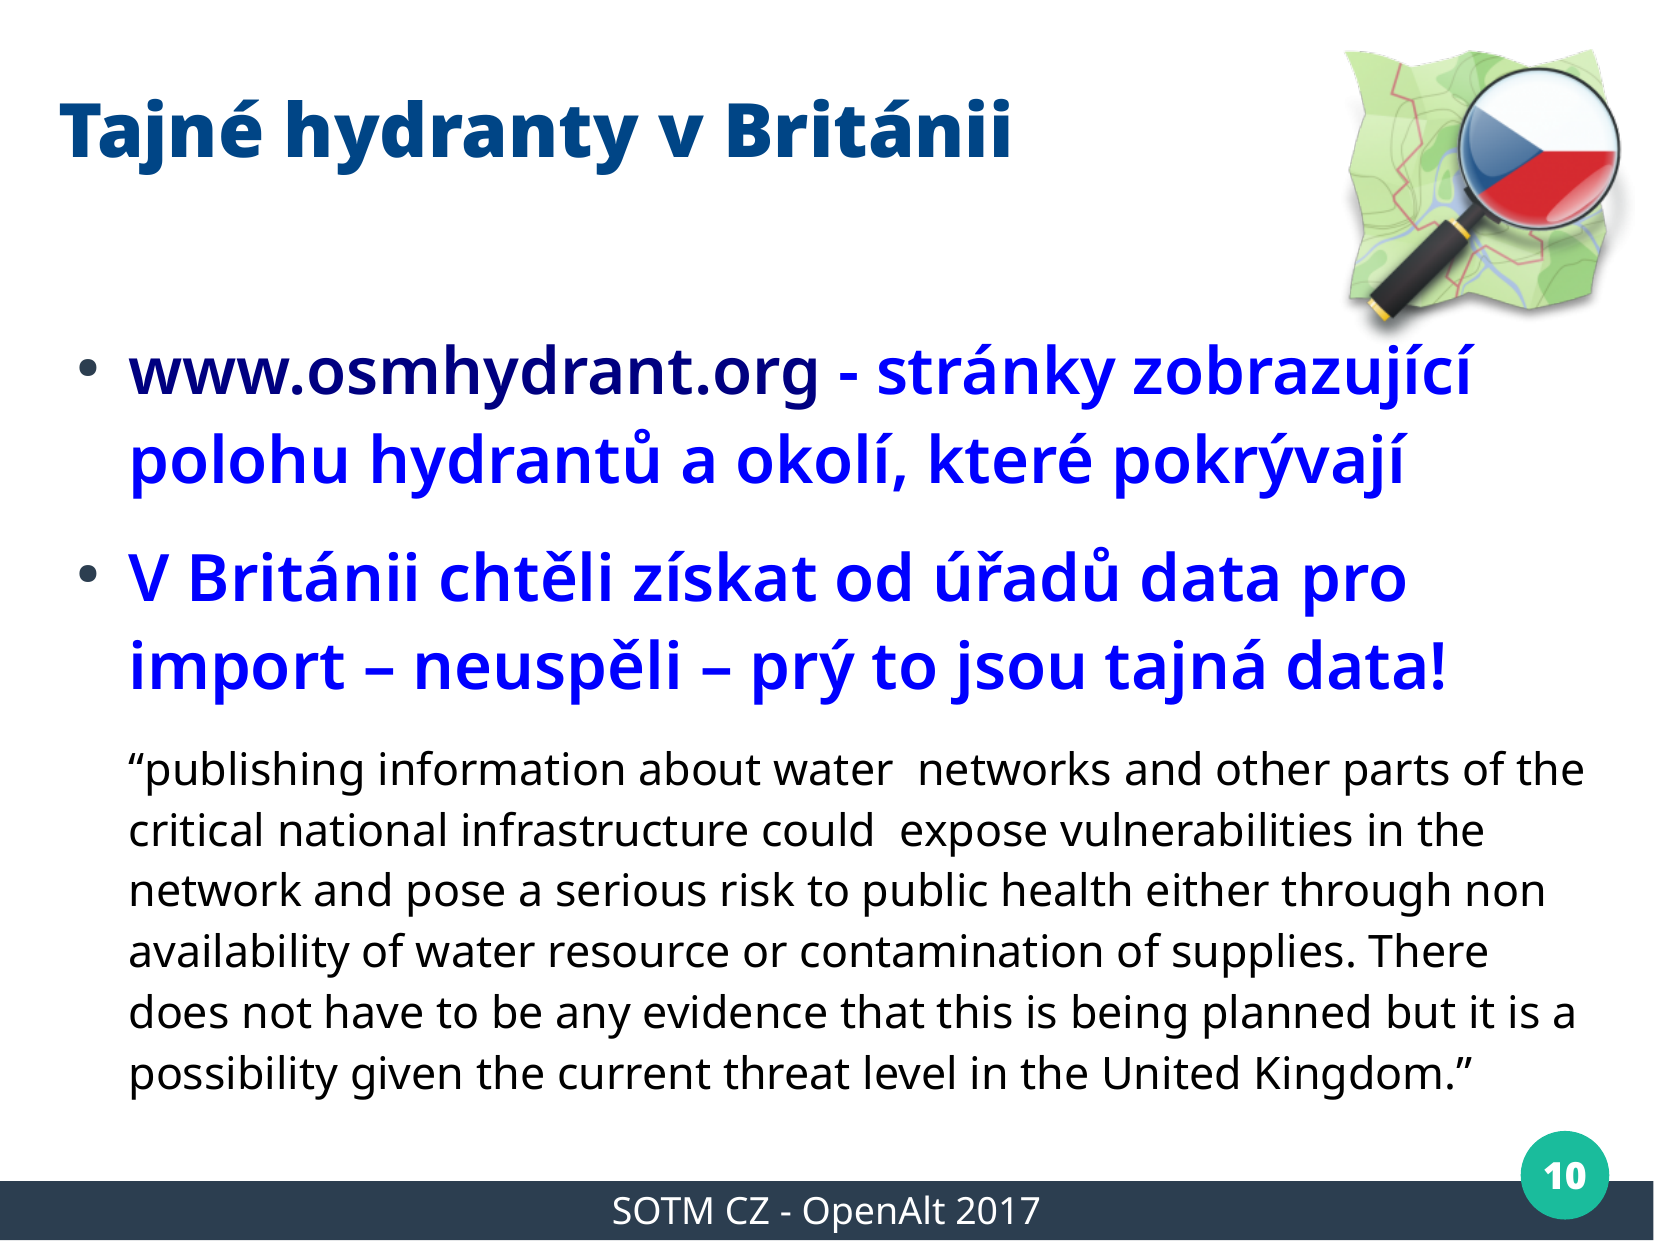

# Tajné hydranty v Británii
www.osmhydrant.org - stránky zobrazující polohu hydrantů a okolí, které pokrývají
V Británii chtěli získat od úřadů data pro import – neuspěli – prý to jsou tajná data!
“publishing information about water networks and other parts of the critical national infrastructure could expose vulnerabilities in the network and pose a serious risk to public health either through non availability of water resource or contamination of supplies. There does not have to be any evidence that this is being planned but it is a possibility given the current threat level in the United Kingdom.”
10
SOTM CZ - OpenAlt 2017